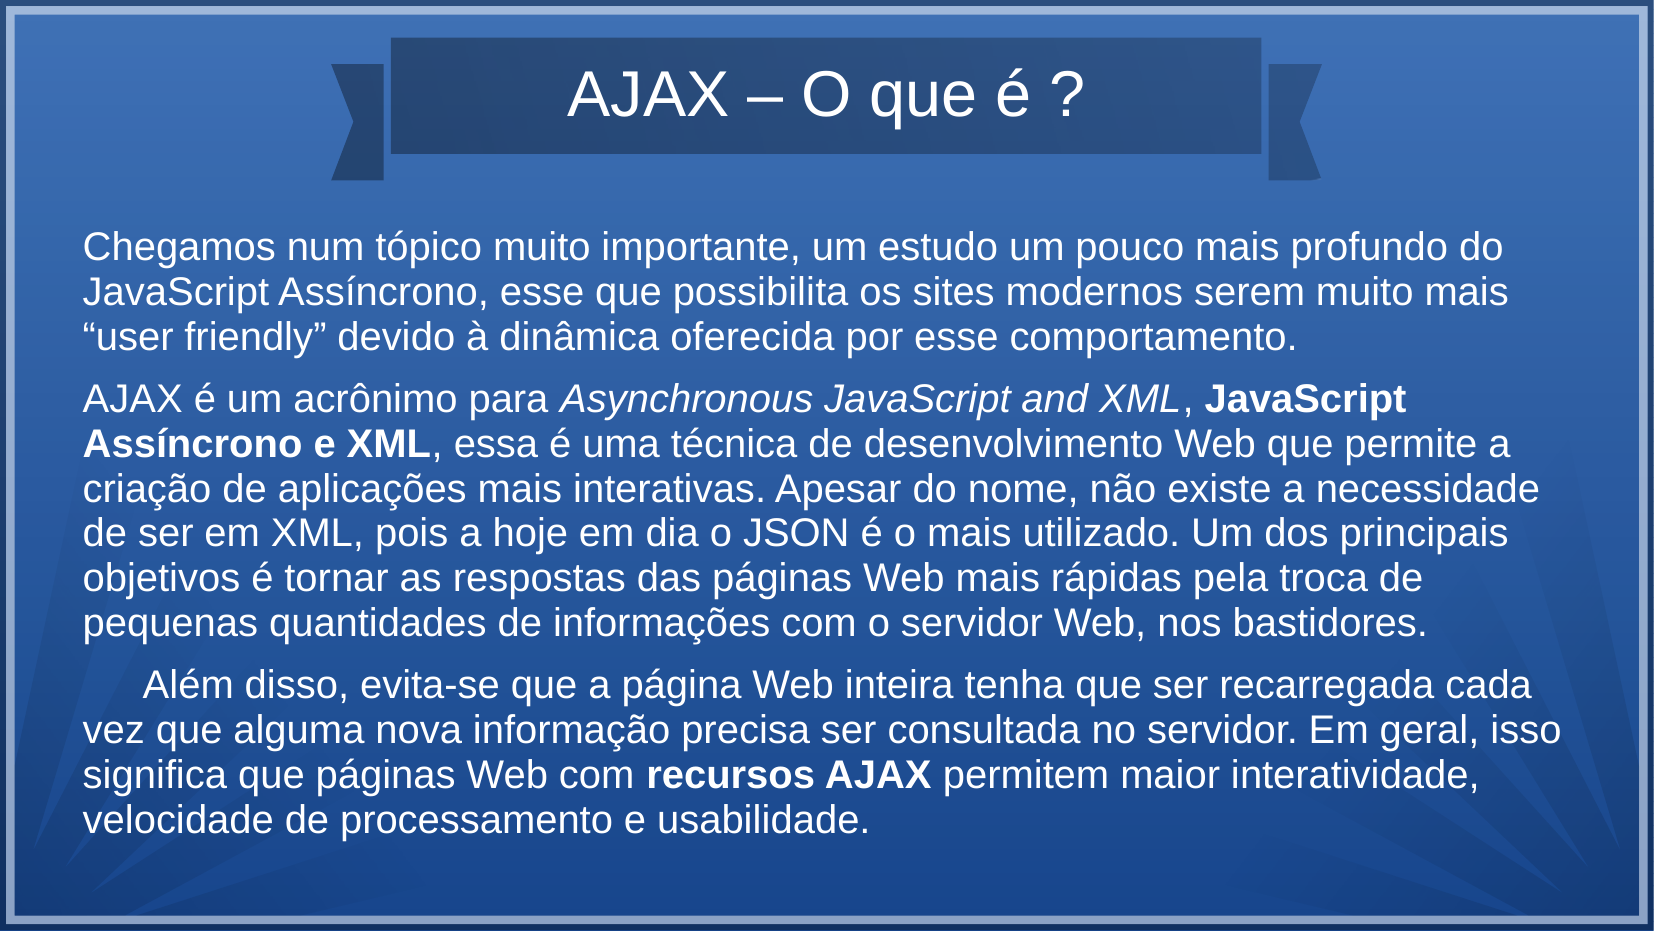

# AJAX – O que é ?
Chegamos num tópico muito importante, um estudo um pouco mais profundo do JavaScript Assíncrono, esse que possibilita os sites modernos serem muito mais “user friendly” devido à dinâmica oferecida por esse comportamento.
AJAX é um acrônimo para Asynchronous JavaScript and XML, JavaScript Assíncrono e XML, essa é uma técnica de desenvolvimento Web que permite a criação de aplicações mais interativas. Apesar do nome, não existe a necessidade de ser em XML, pois a hoje em dia o JSON é o mais utilizado. Um dos principais objetivos é tornar as respostas das páginas Web mais rápidas pela troca de pequenas quantidades de informações com o servidor Web, nos bastidores.
Além disso, evita-se que a página Web inteira tenha que ser recarregada cada vez que alguma nova informação precisa ser consultada no servidor. Em geral, isso significa que páginas Web com recursos AJAX permitem maior interatividade, velocidade de processamento e usabilidade.